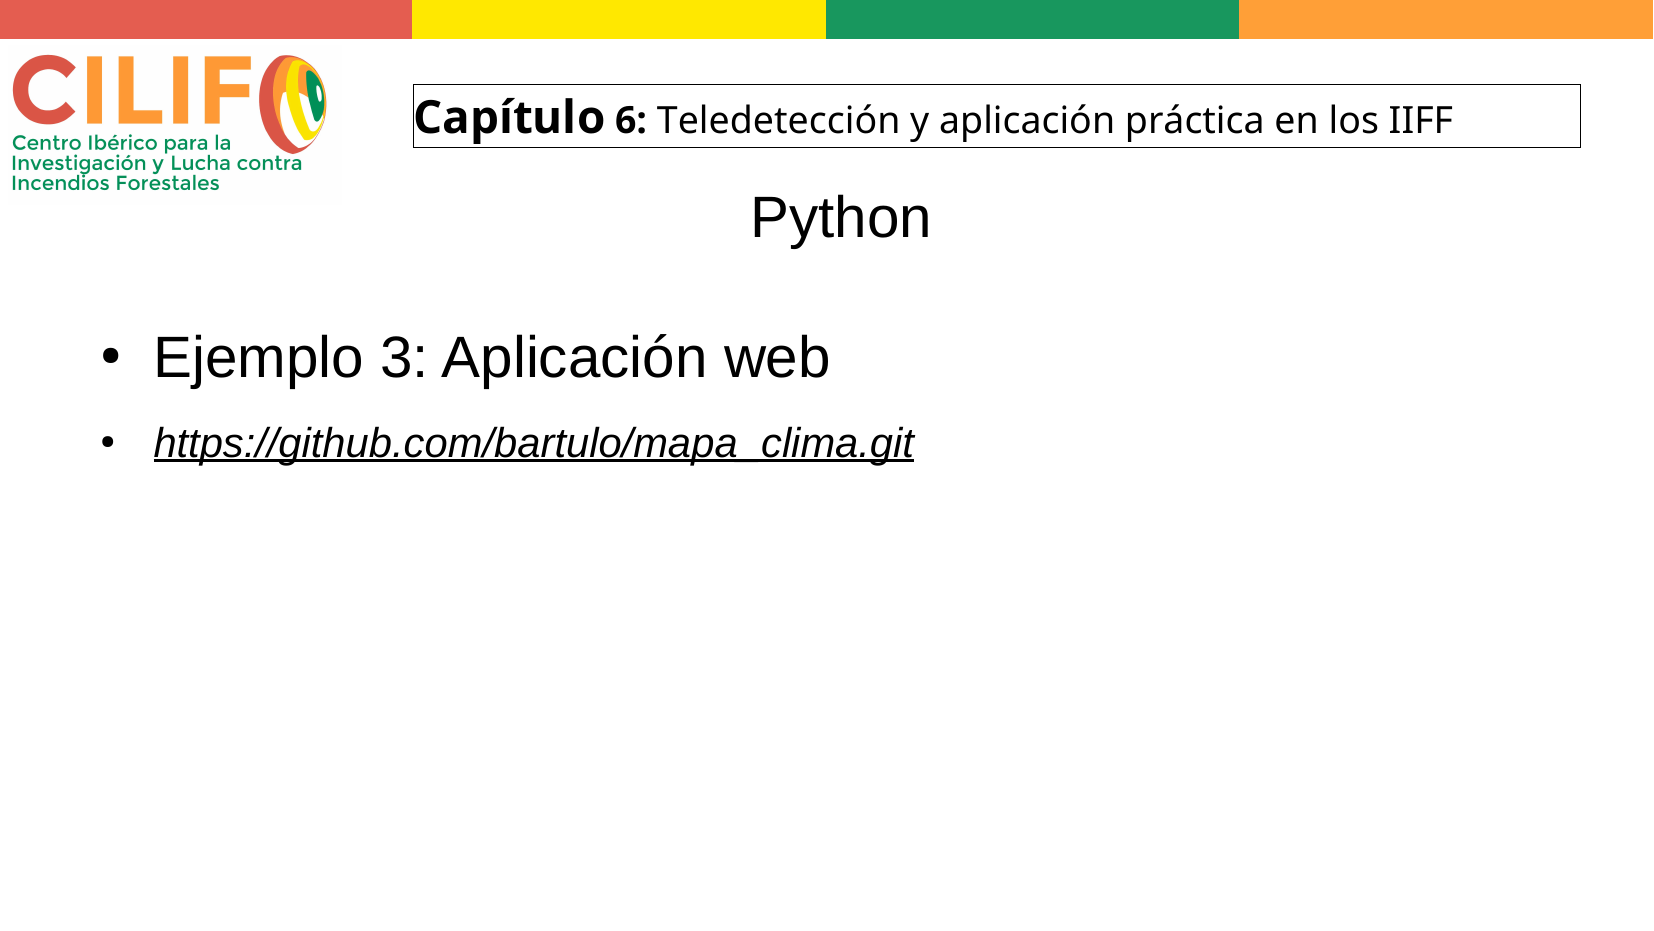

# Python
Ejemplo 3: Aplicación web
https://github.com/bartulo/mapa_clima.git